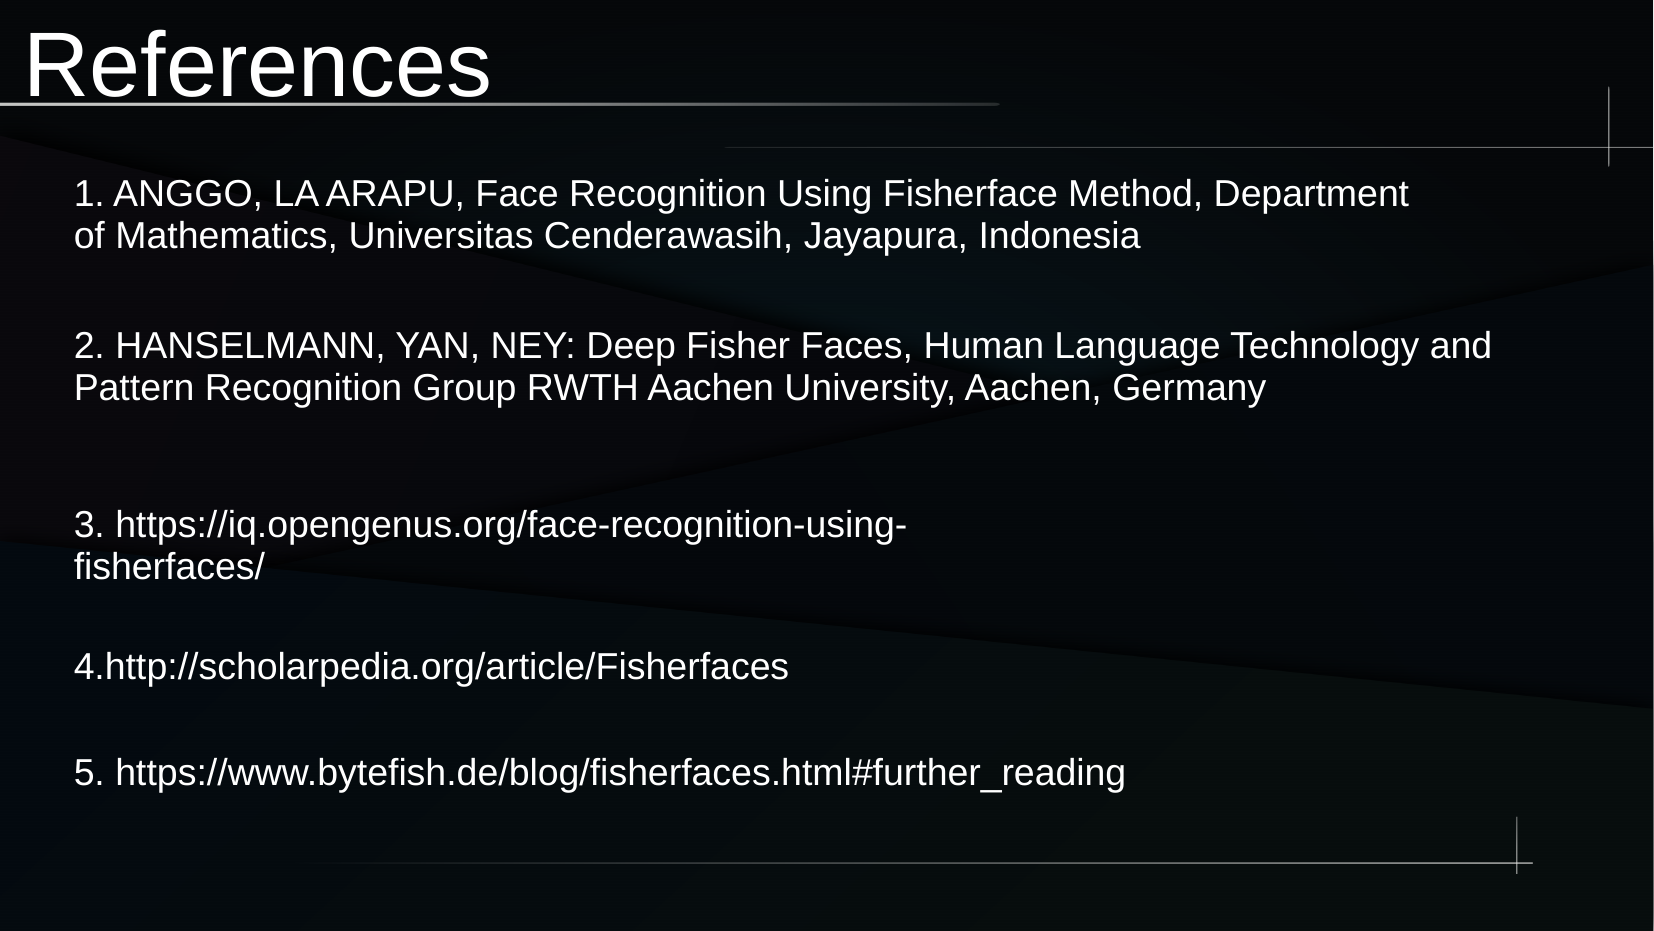

# References
1. ANGGO, LA ARAPU, Face Recognition Using Fisherface Method, Department of Mathematics, Universitas Cenderawasih, Jayapura, Indonesia
2. HANSELMANN, YAN, NEY: Deep Fisher Faces, Human Language Technology and
Pattern Recognition Group RWTH Aachen University, Aachen, Germany
3. https://iq.opengenus.org/face-recognition-using-fisherfaces/
4.http://scholarpedia.org/article/Fisherfaces
5. https://www.bytefish.de/blog/fisherfaces.html#further_reading